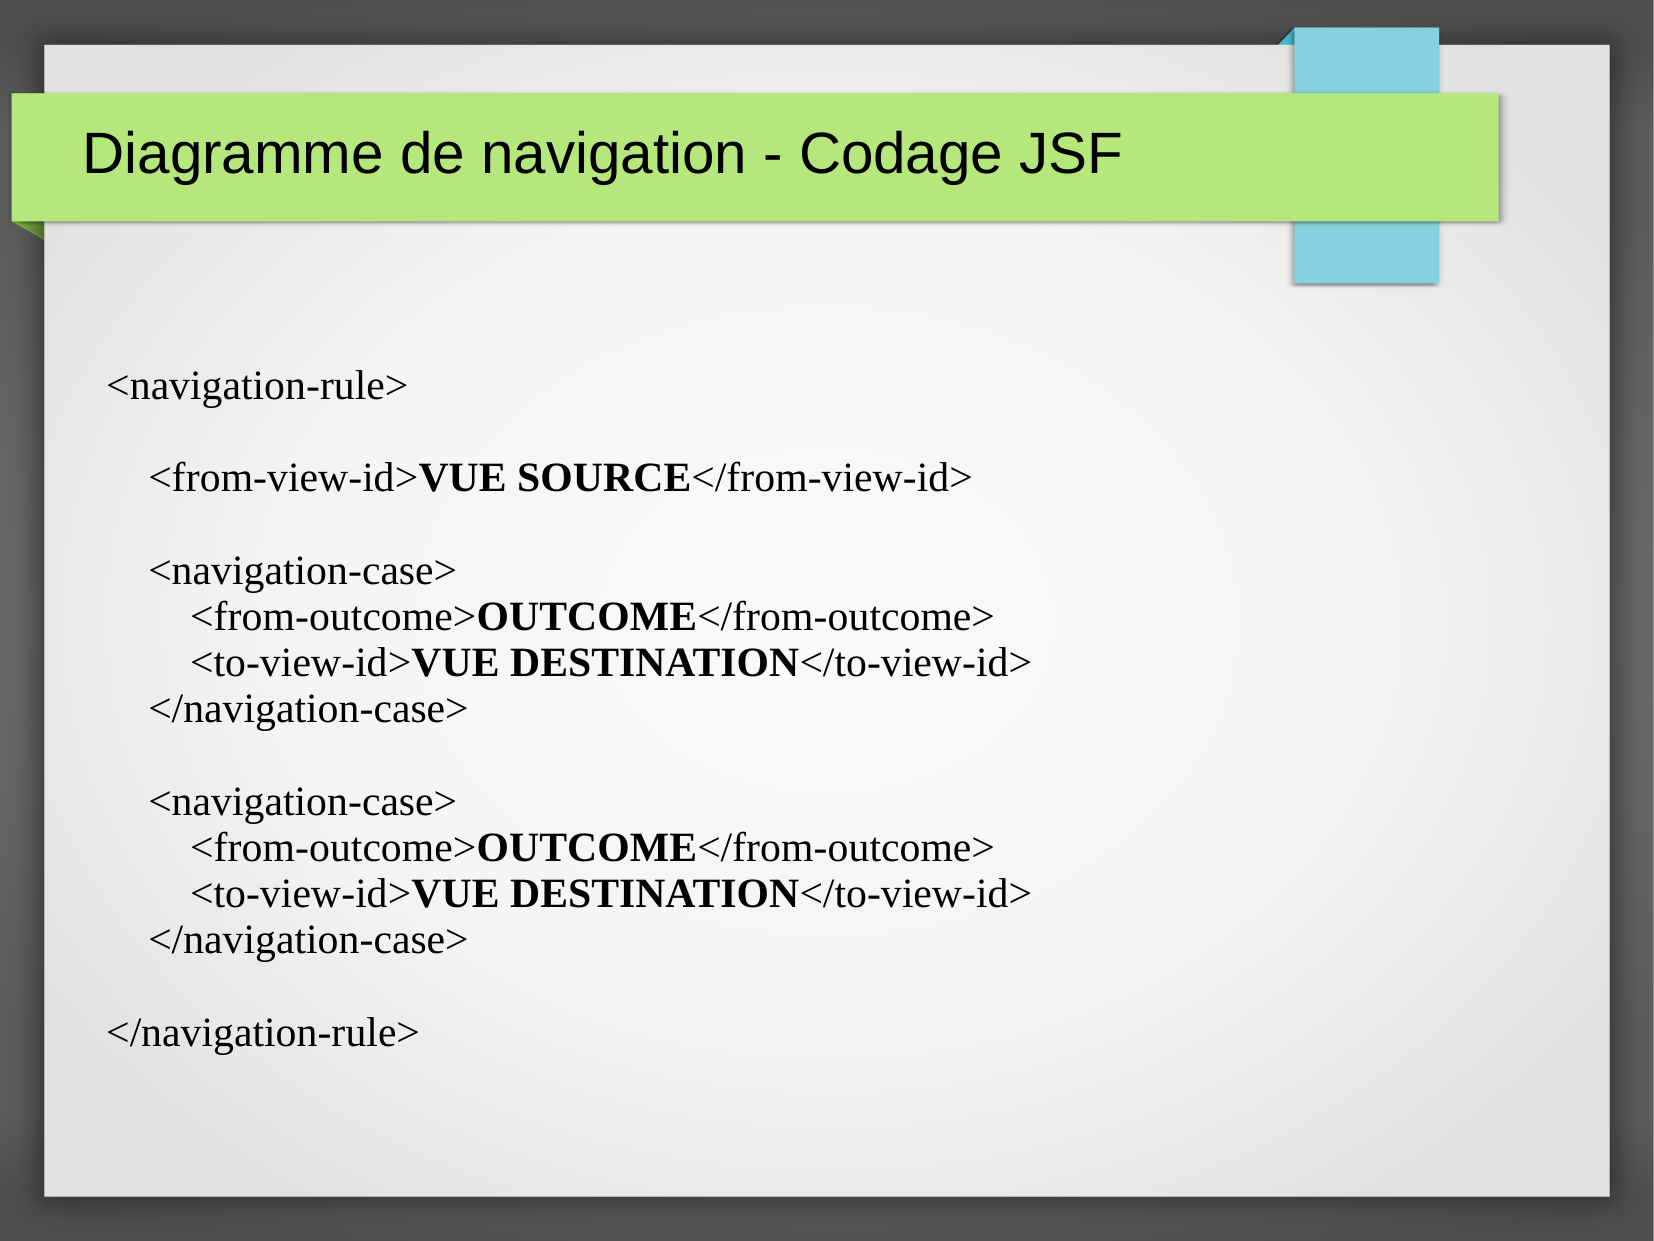

# Diagramme de navigation - Codage JSF
<navigation-rule>
 <from-view-id>VUE SOURCE</from-view-id>
 <navigation-case>
 <from-outcome>OUTCOME</from-outcome>
 <to-view-id>VUE DESTINATION</to-view-id>
 </navigation-case>
 <navigation-case>
 <from-outcome>OUTCOME</from-outcome>
 <to-view-id>VUE DESTINATION</to-view-id>
 </navigation-case>
</navigation-rule>